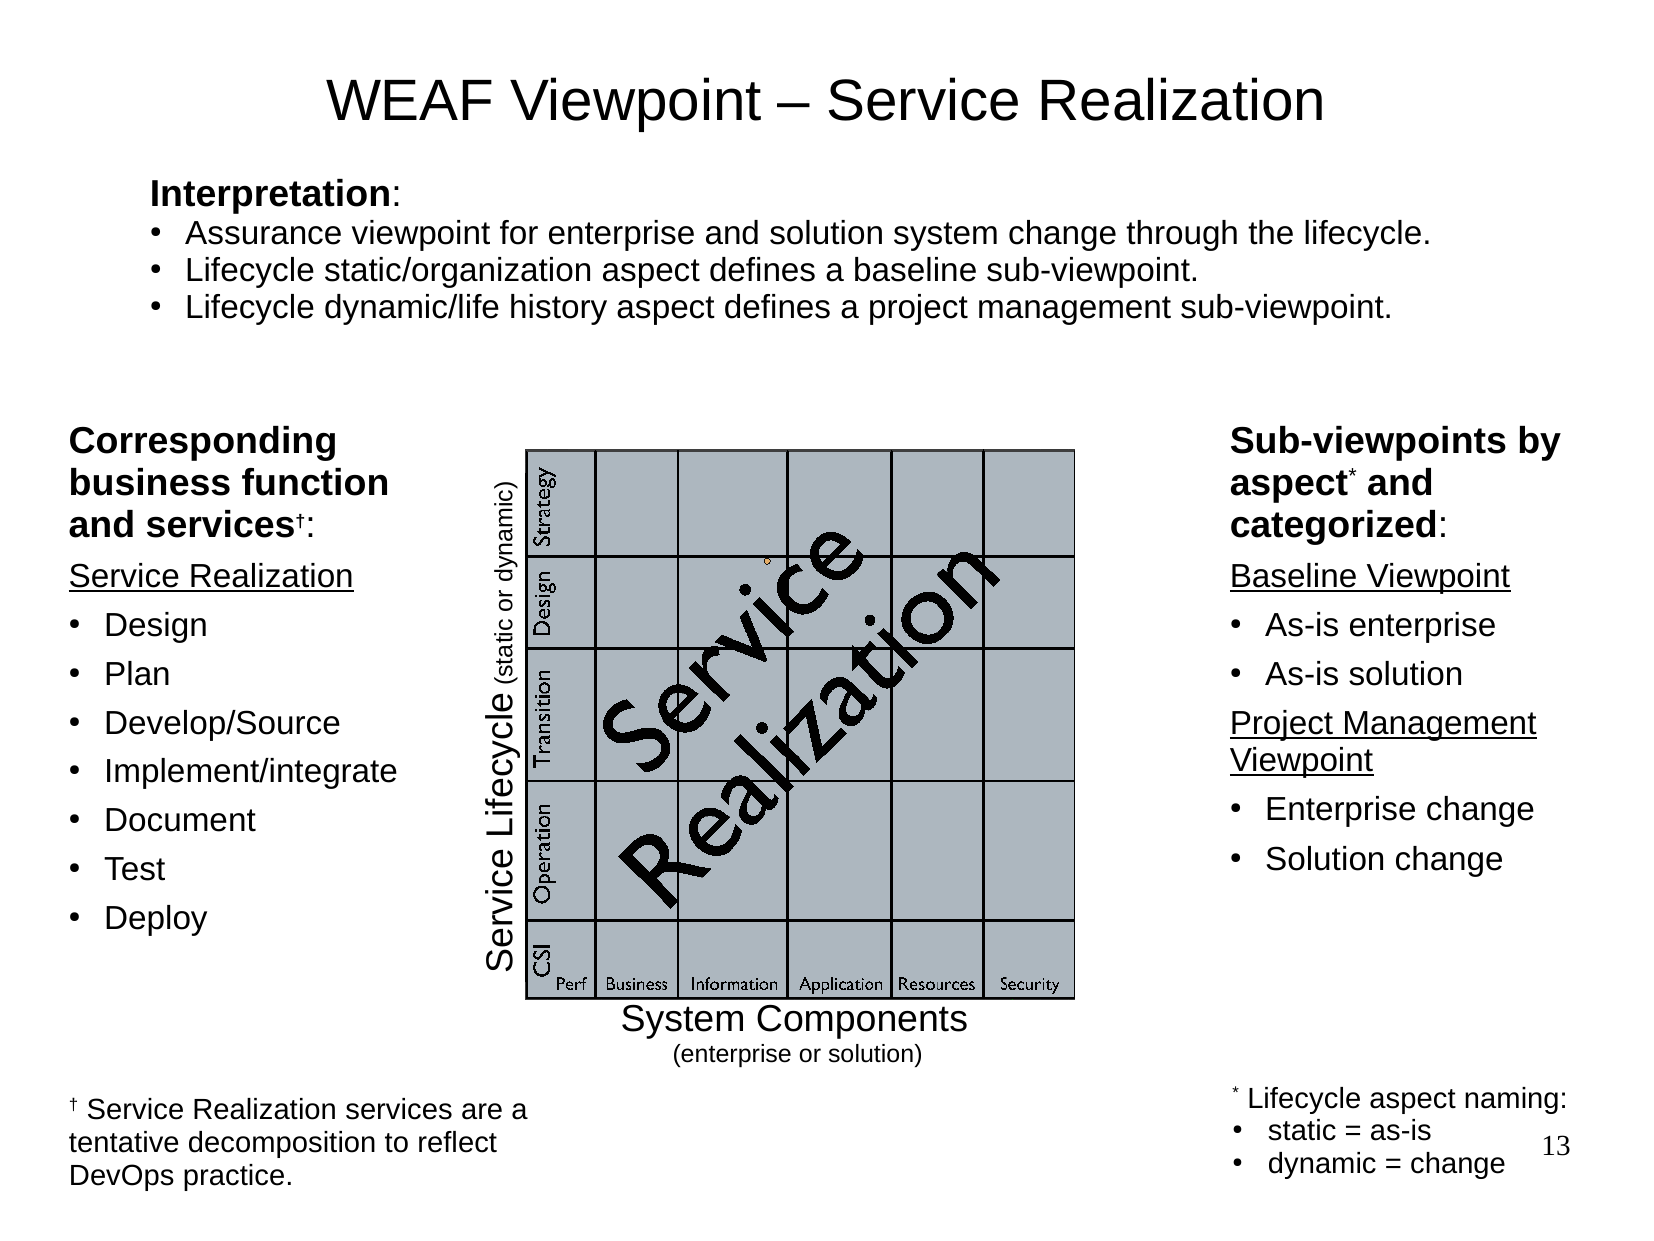

# WEAF Viewpoint – Service Realization
Interpretation:
Assurance viewpoint for enterprise and solution system change through the lifecycle.
Lifecycle static/organization aspect defines a baseline sub-viewpoint.
Lifecycle dynamic/life history aspect defines a project management sub-viewpoint.
Corresponding business function and services†:
Service Realization
Design
Plan
Develop/Source
Implement/integrate
Document
Test
Deploy
Sub-viewpoints by aspect* and categorized:
Baseline Viewpoint
As-is enterprise
As-is solution
Project Management Viewpoint
Enterprise change
Solution change
Service Lifecycle (static or dynamic)
System Components
(enterprise or solution)
* Lifecycle aspect naming:
static = as-is
dynamic = change
† Service Realization services are a tentative decomposition to reflect DevOps practice.
13